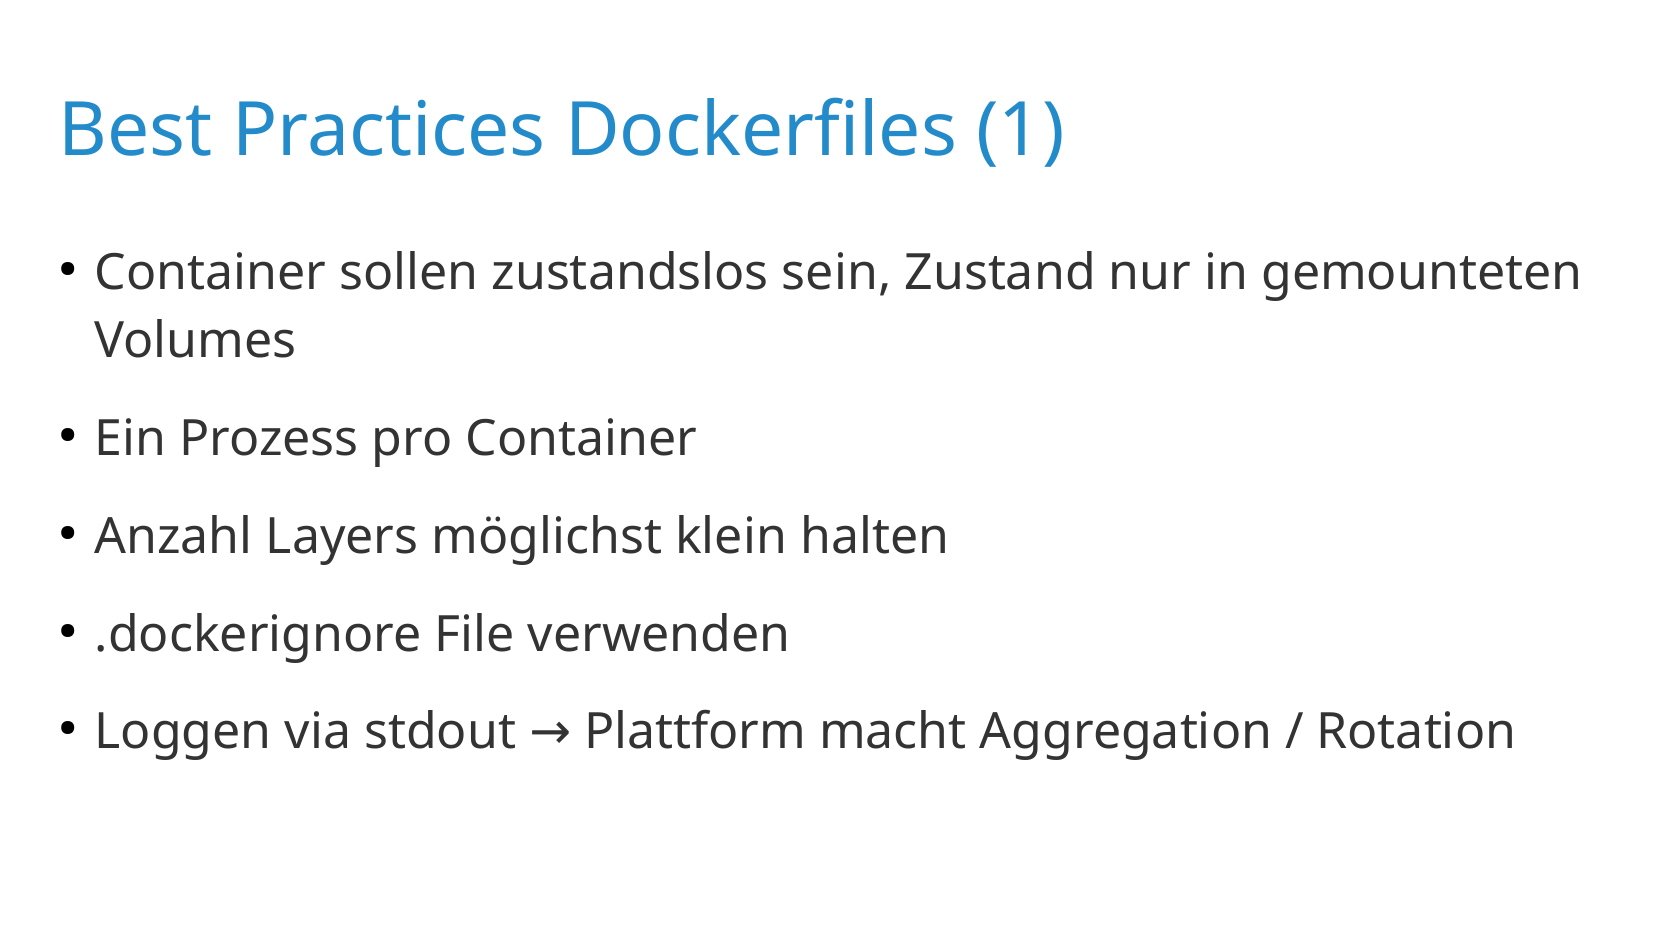

# Best Practices Dockerfiles (1)
Container sollen zustandslos sein, Zustand nur in gemounteten Volumes
Ein Prozess pro Container
Anzahl Layers möglichst klein halten
.dockerignore File verwenden
Loggen via stdout → Plattform macht Aggregation / Rotation